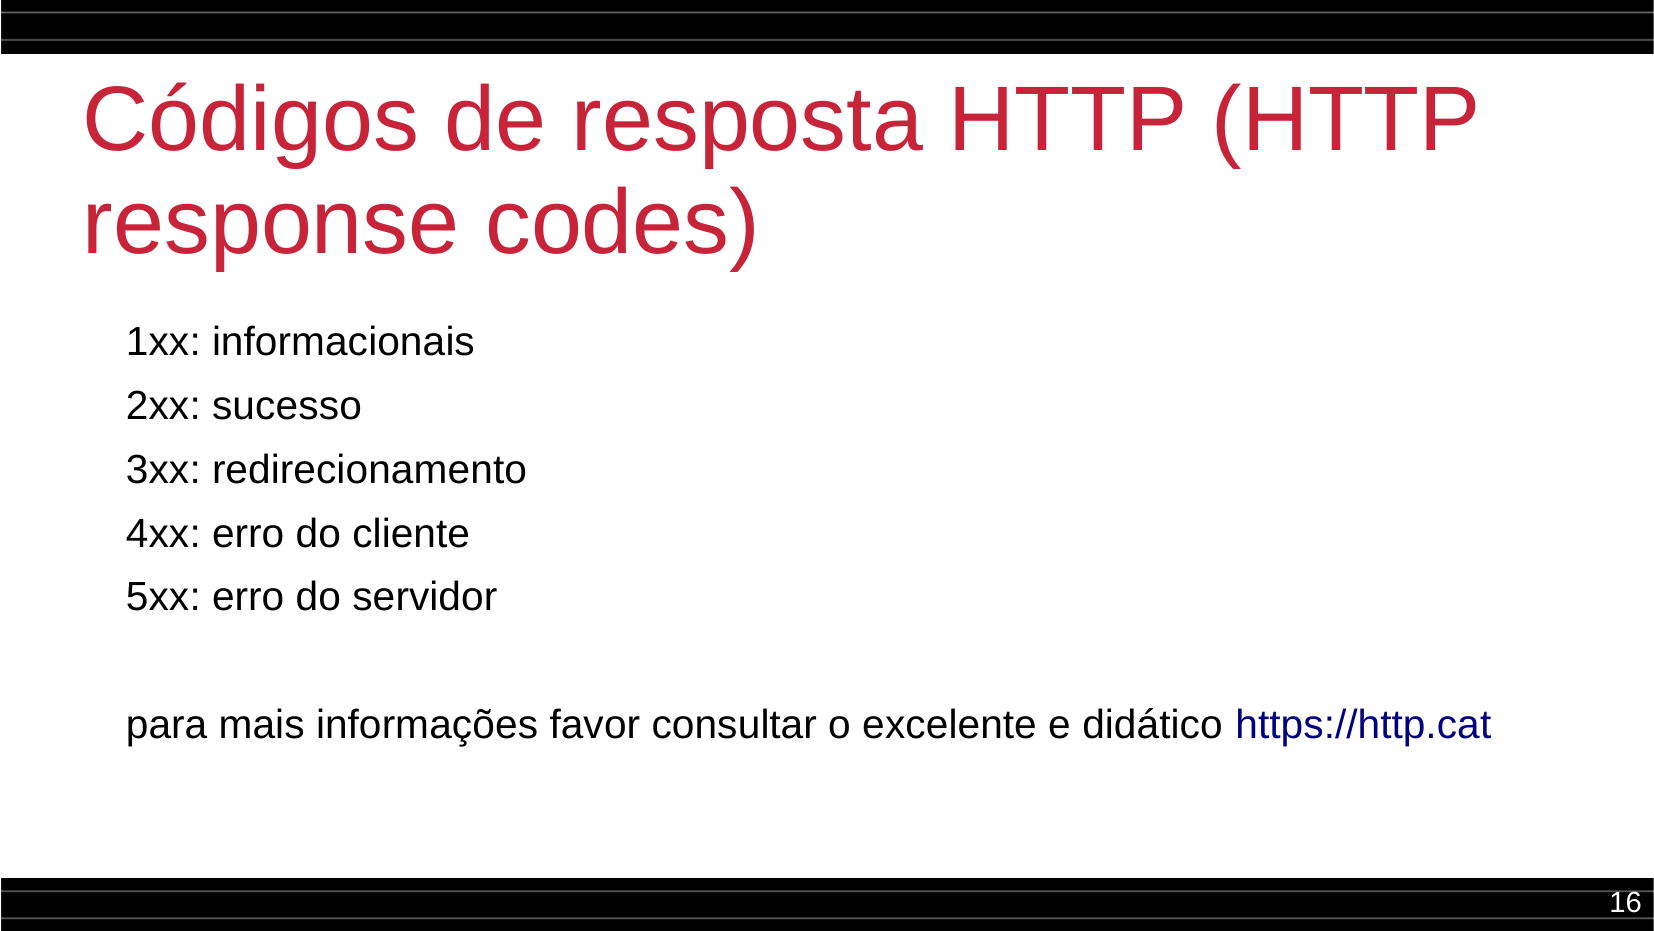

# Códigos de resposta HTTP (HTTP response codes)
1xx: informacionais
2xx: sucesso
3xx: redirecionamento
4xx: erro do cliente
5xx: erro do servidor
para mais informações favor consultar o excelente e didático https://http.cat